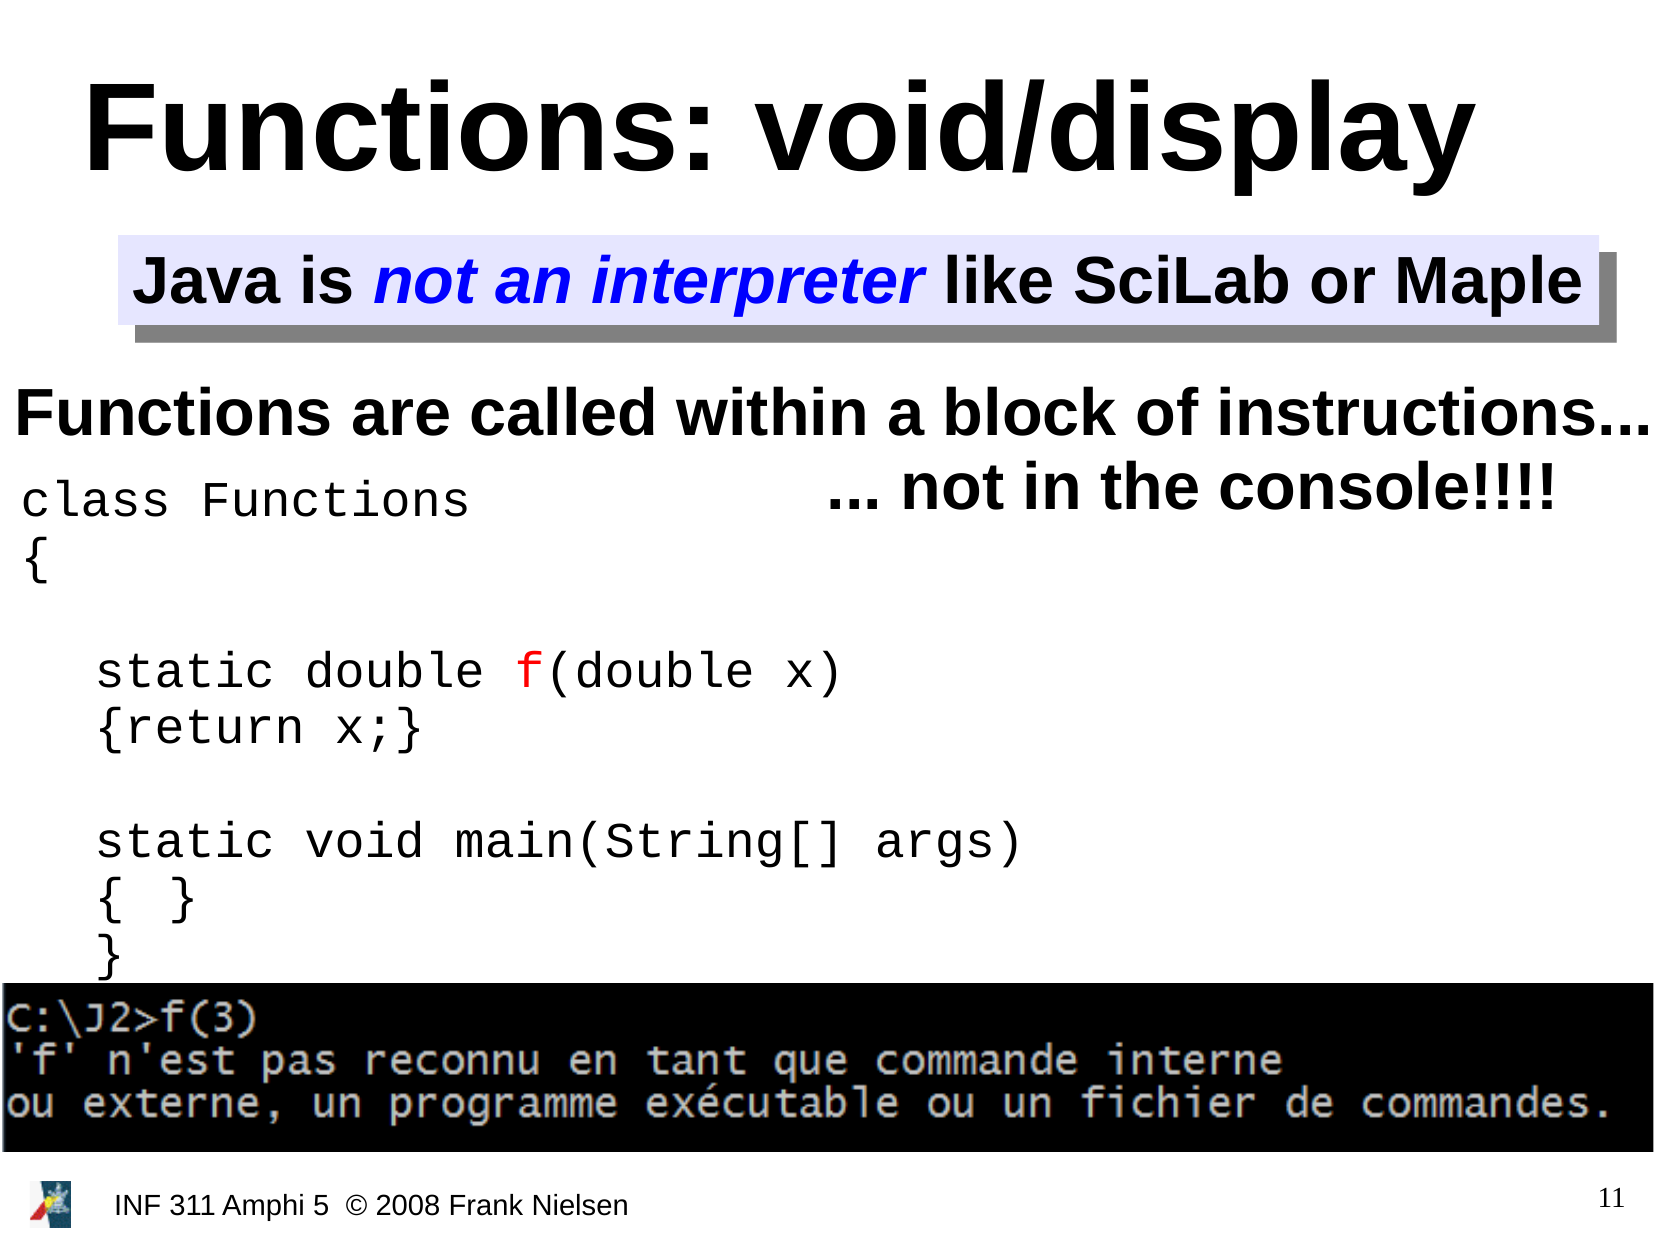

Functions: void/display
Java is not an interpreter like SciLab or Maple
Functions are called within a block of instructions...
											... not in the console!!!!
class Functions
{
	static double f(double x)
	{return x;}
	static void main(String[] args)
	{	}
	}